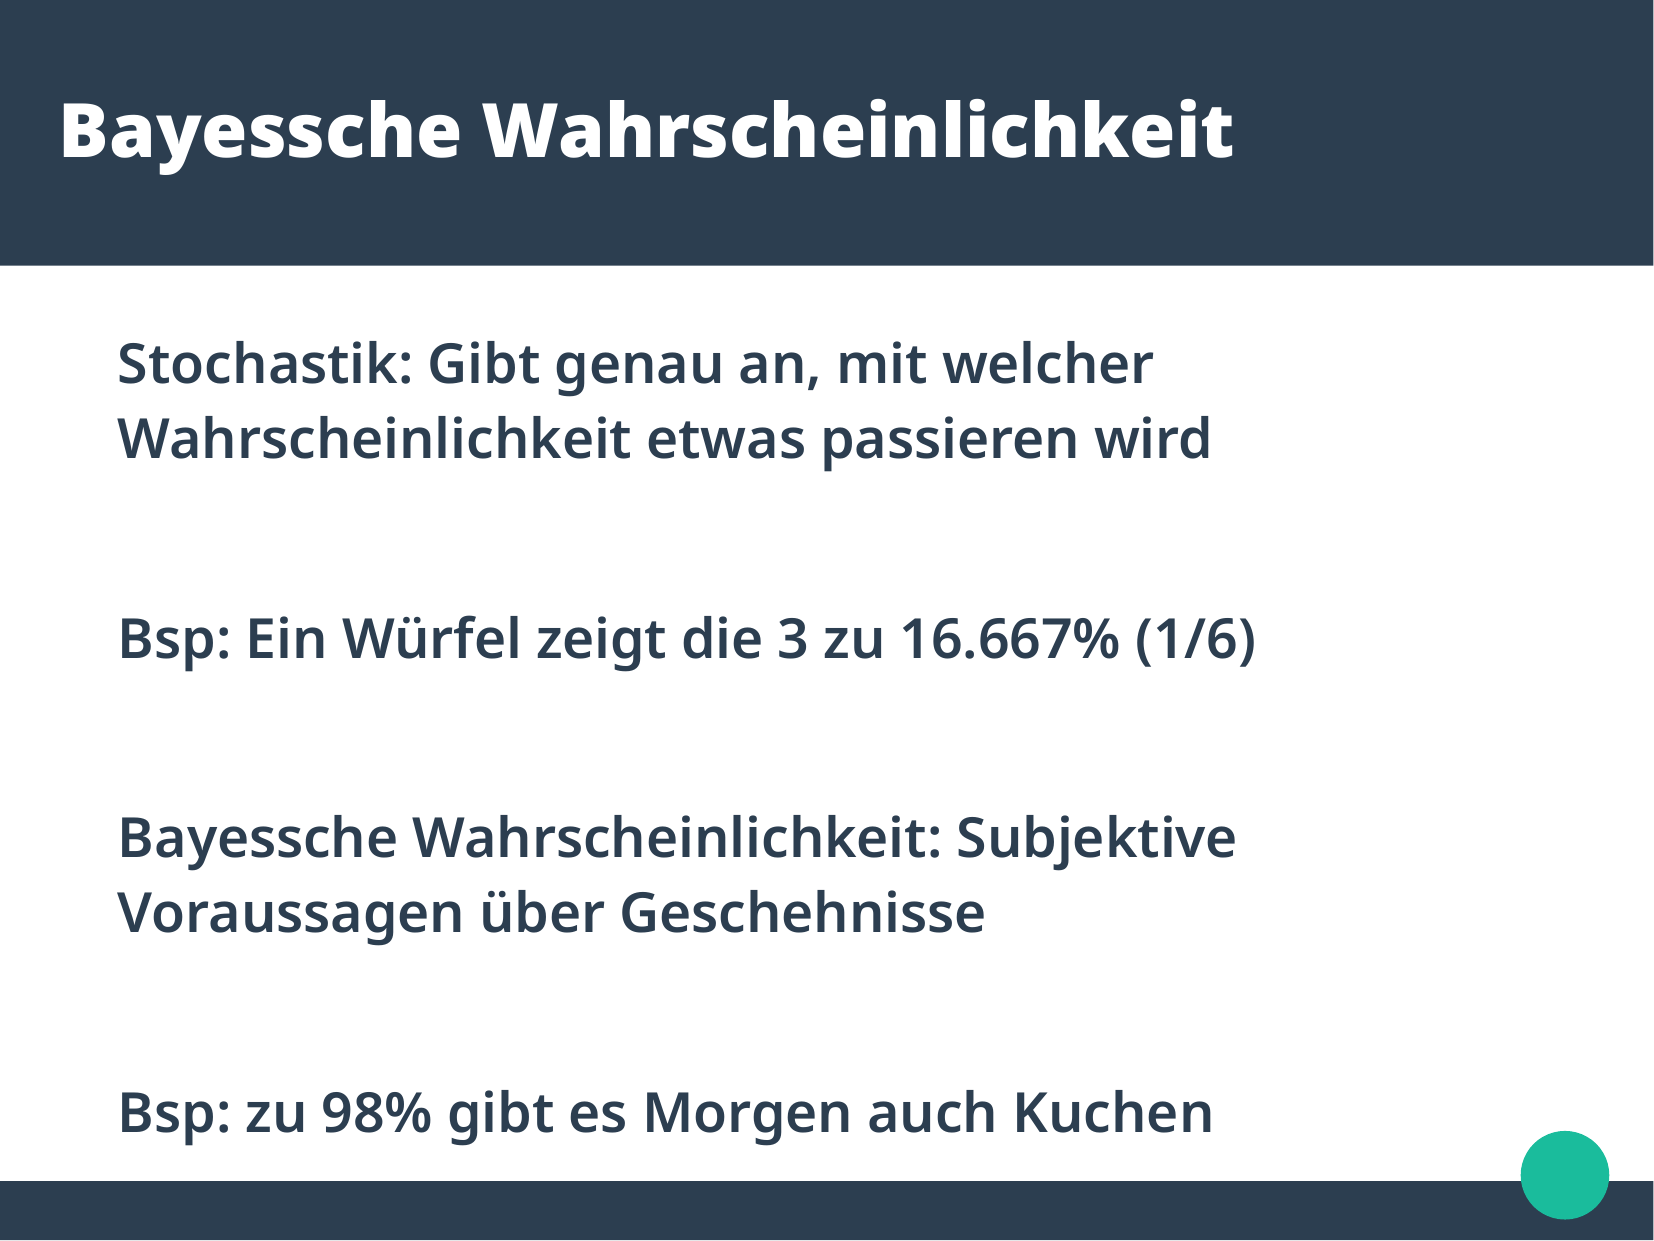

# Bayessche Wahrscheinlichkeit
Stochastik: Gibt genau an, mit welcher Wahrscheinlichkeit etwas passieren wird
Bsp: Ein Würfel zeigt die 3 zu 16.667% (1/6)
Bayessche Wahrscheinlichkeit: Subjektive Voraussagen über Geschehnisse
Bsp: zu 98% gibt es Morgen auch Kuchen